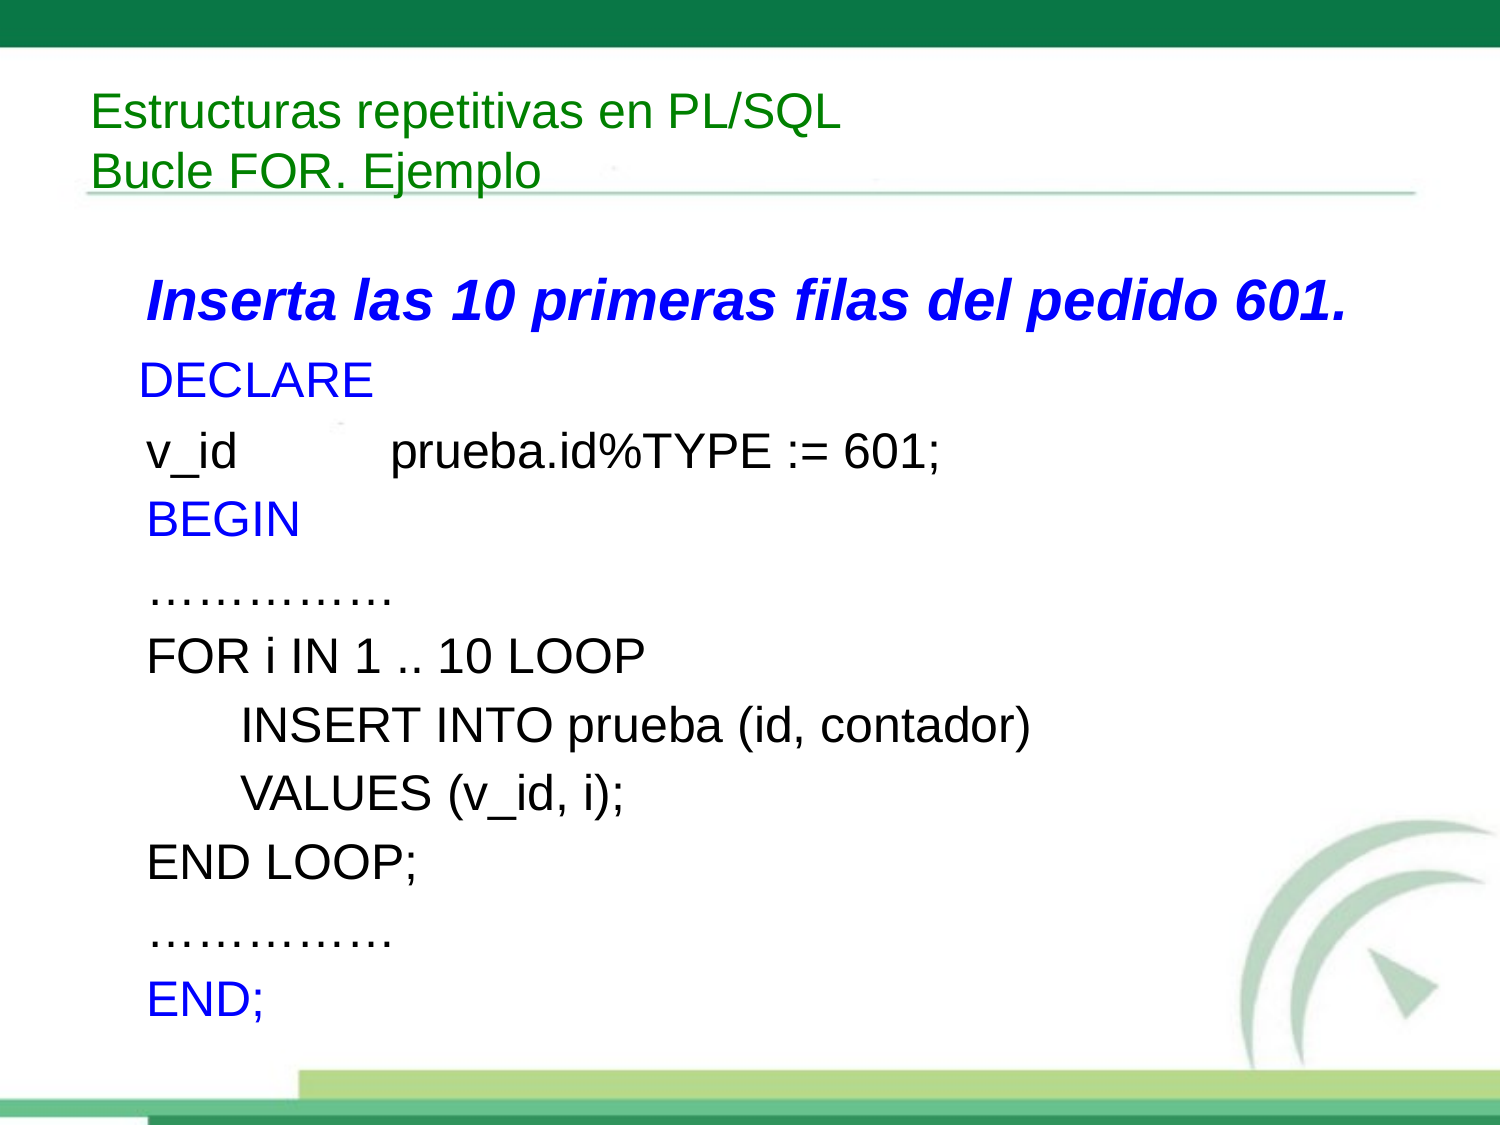

# Estructuras repetitivas en PL/SQL Bucle FOR. Ejemplo
	Inserta las 10 primeras filas del pedido 601.
 DECLARE
	v_id		prueba.id%TYPE := 601;
	BEGIN
	……………
	FOR i IN 1 .. 10 LOOP
		INSERT INTO prueba (id, contador)
		VALUES (v_id, i);
	END LOOP;
	……………
 END;